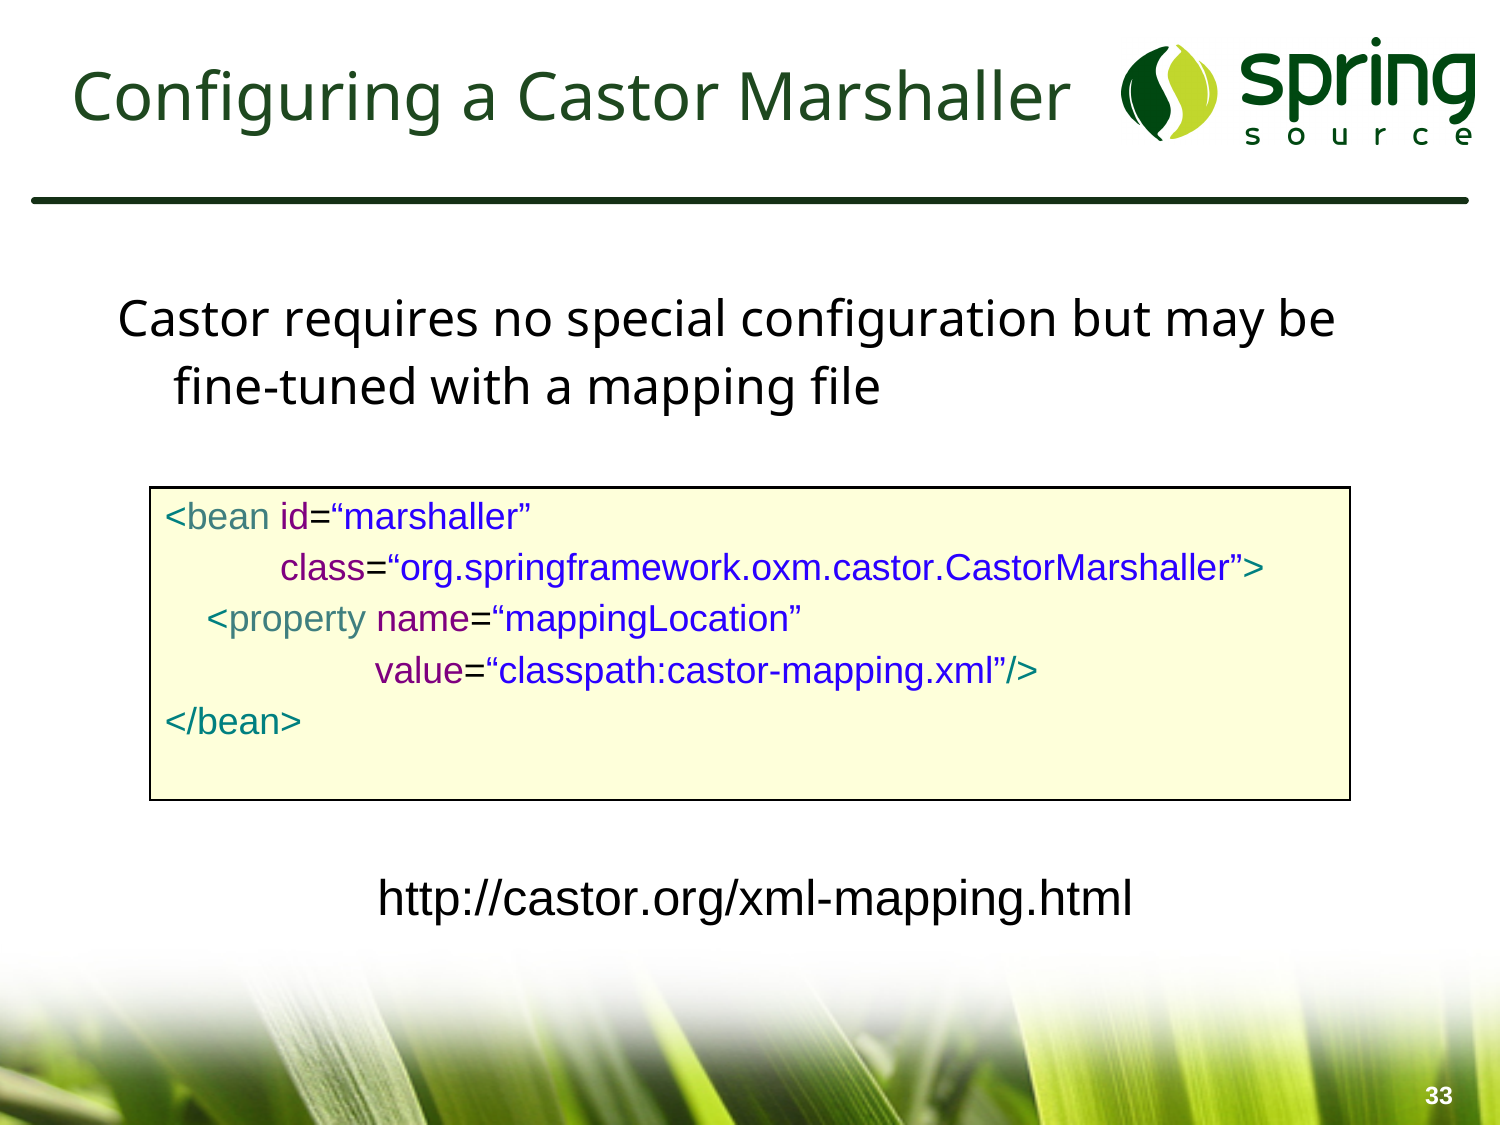

# Configuring a Castor Marshaller
Castor requires no special configuration but may be fine-tuned with a mapping file
<bean id=“marshaller”
 class=“org.springframework.oxm.castor.CastorMarshaller”>
 <property name=“mappingLocation”
 value=“classpath:castor-mapping.xml”/>
</bean>
http://castor.org/xml-mapping.html